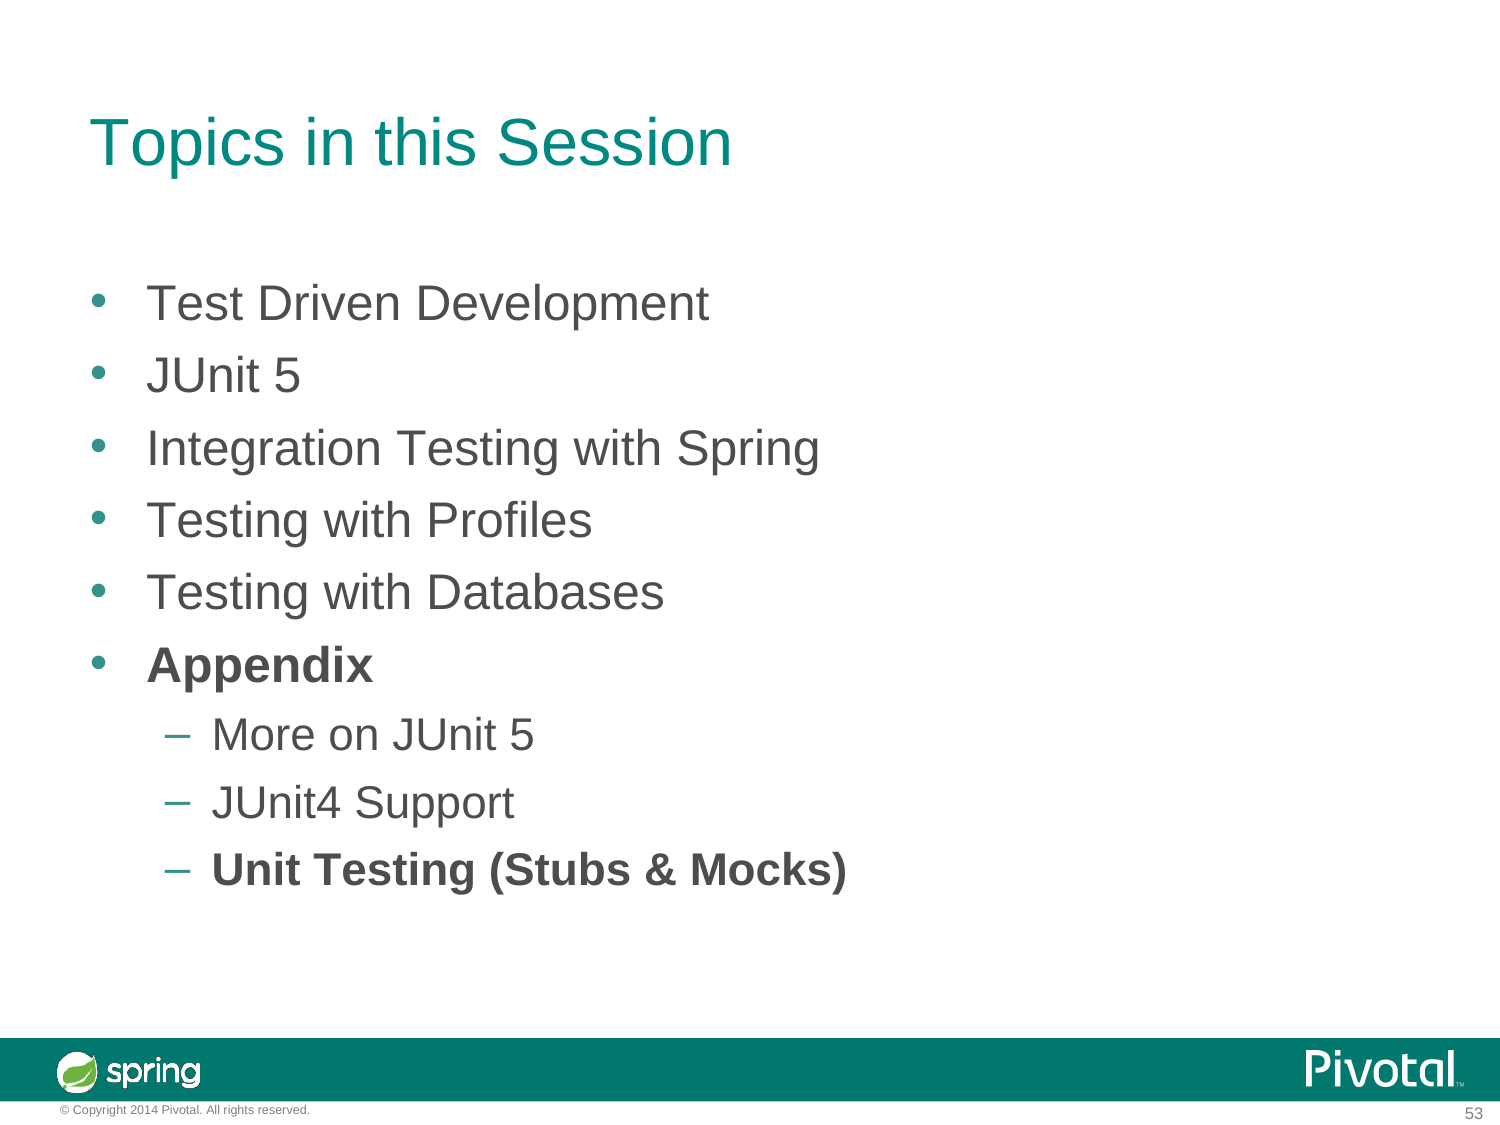

Topics in this Session
# Test Driven Development
JUnit 5
Integration Testing with Spring
Testing with Profiles
Testing with Databases
Appendix
More on JUnit 5
JUnit4 Support
Unit Testing (Stubs & Mocks)